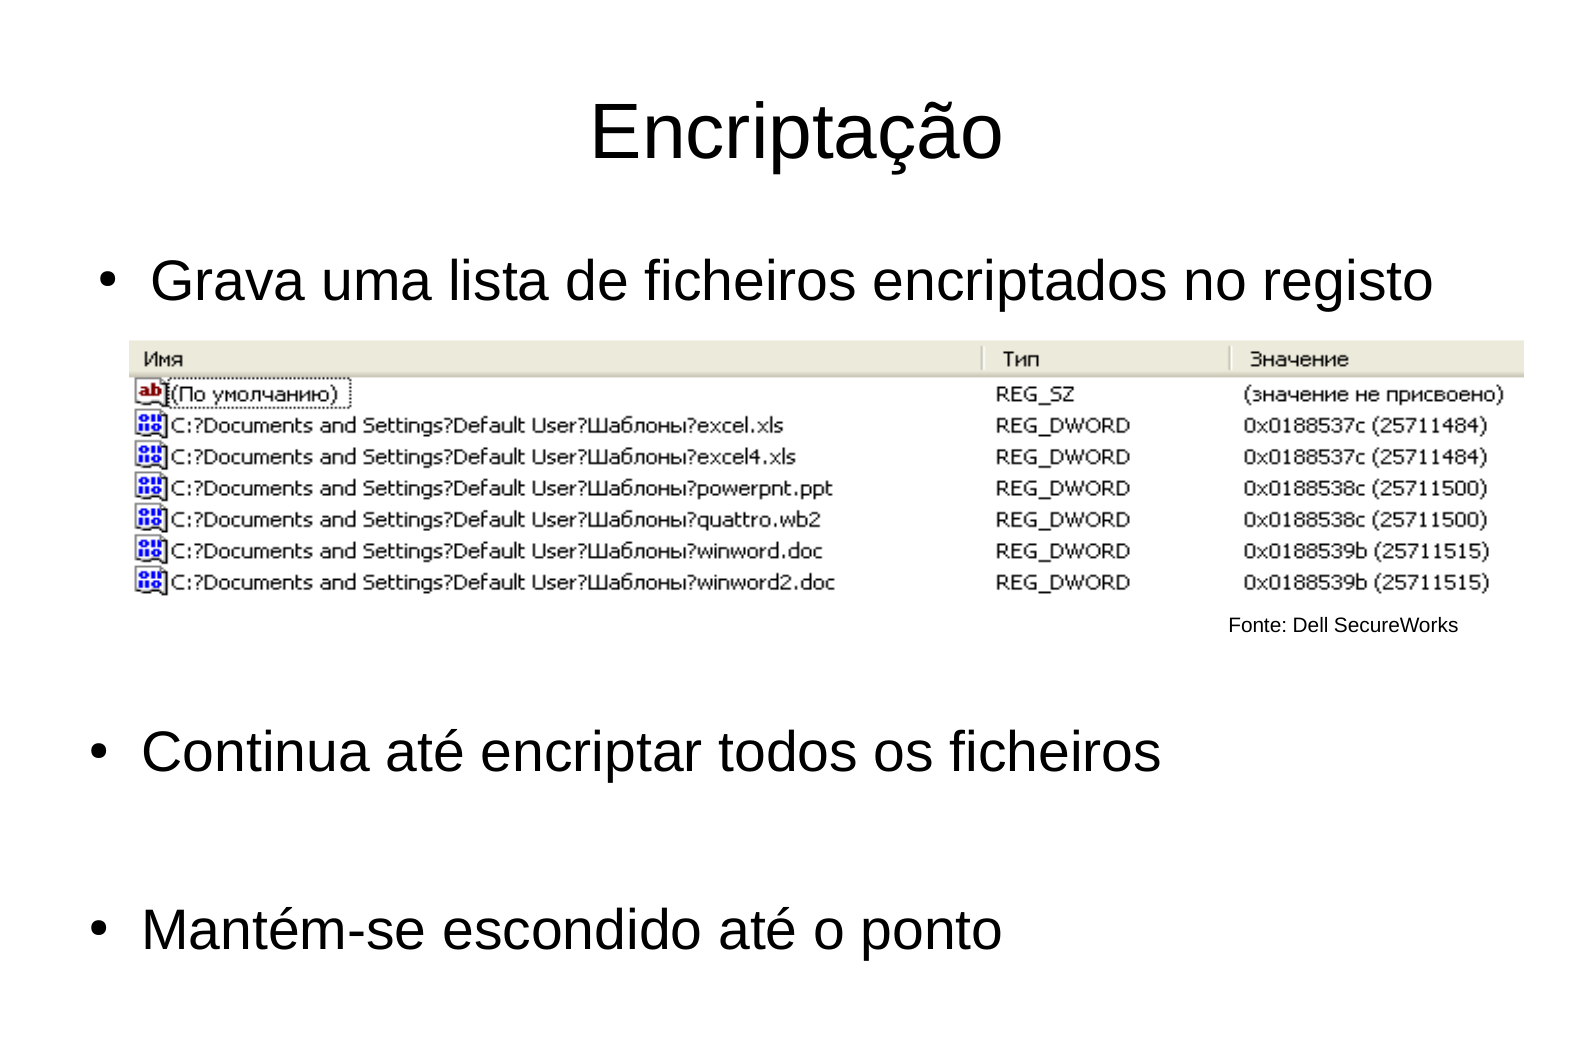

# Encriptação
Grava uma lista de ficheiros encriptados no registo
Fonte: Dell SecureWorks
Continua até encriptar todos os ficheiros
Mantém-se escondido até o ponto